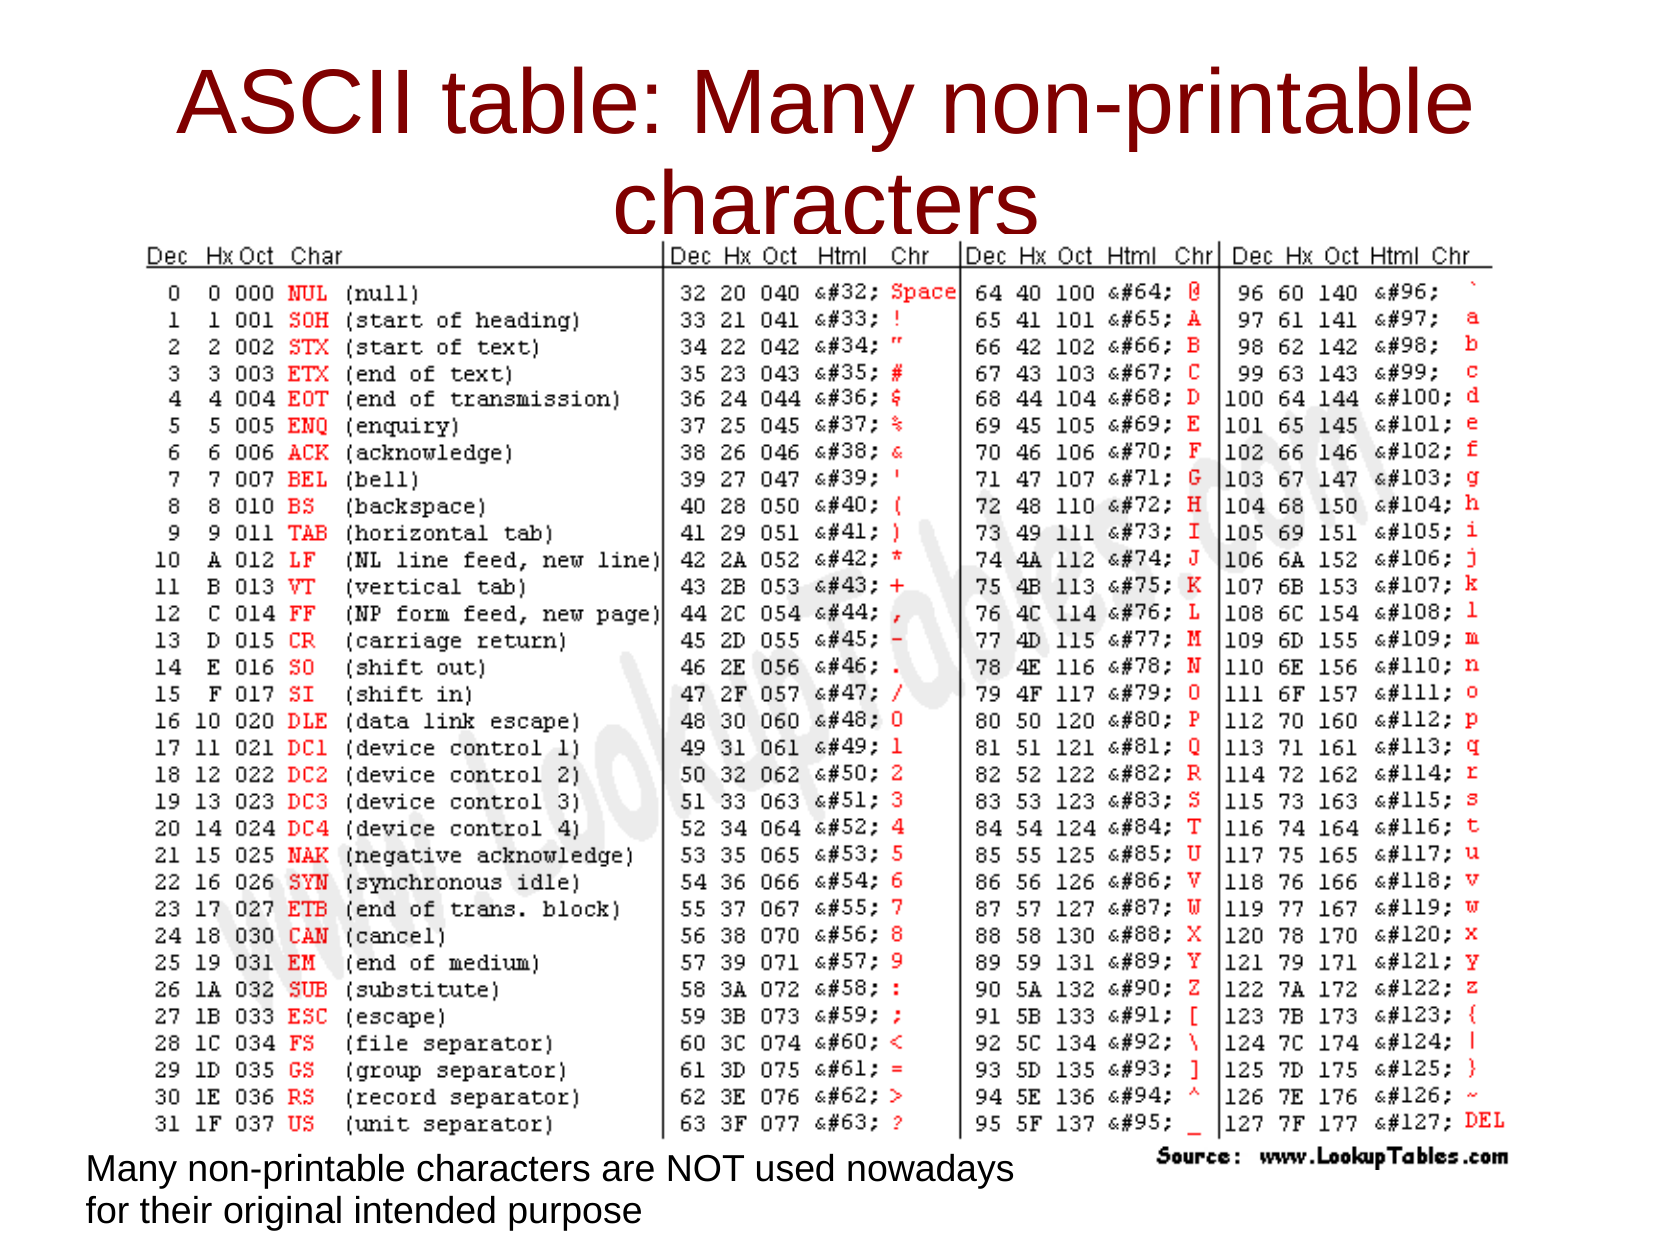

# ASCII table: Many non-printable characters
Many non-printable characters are NOT used nowadays for their original intended purpose